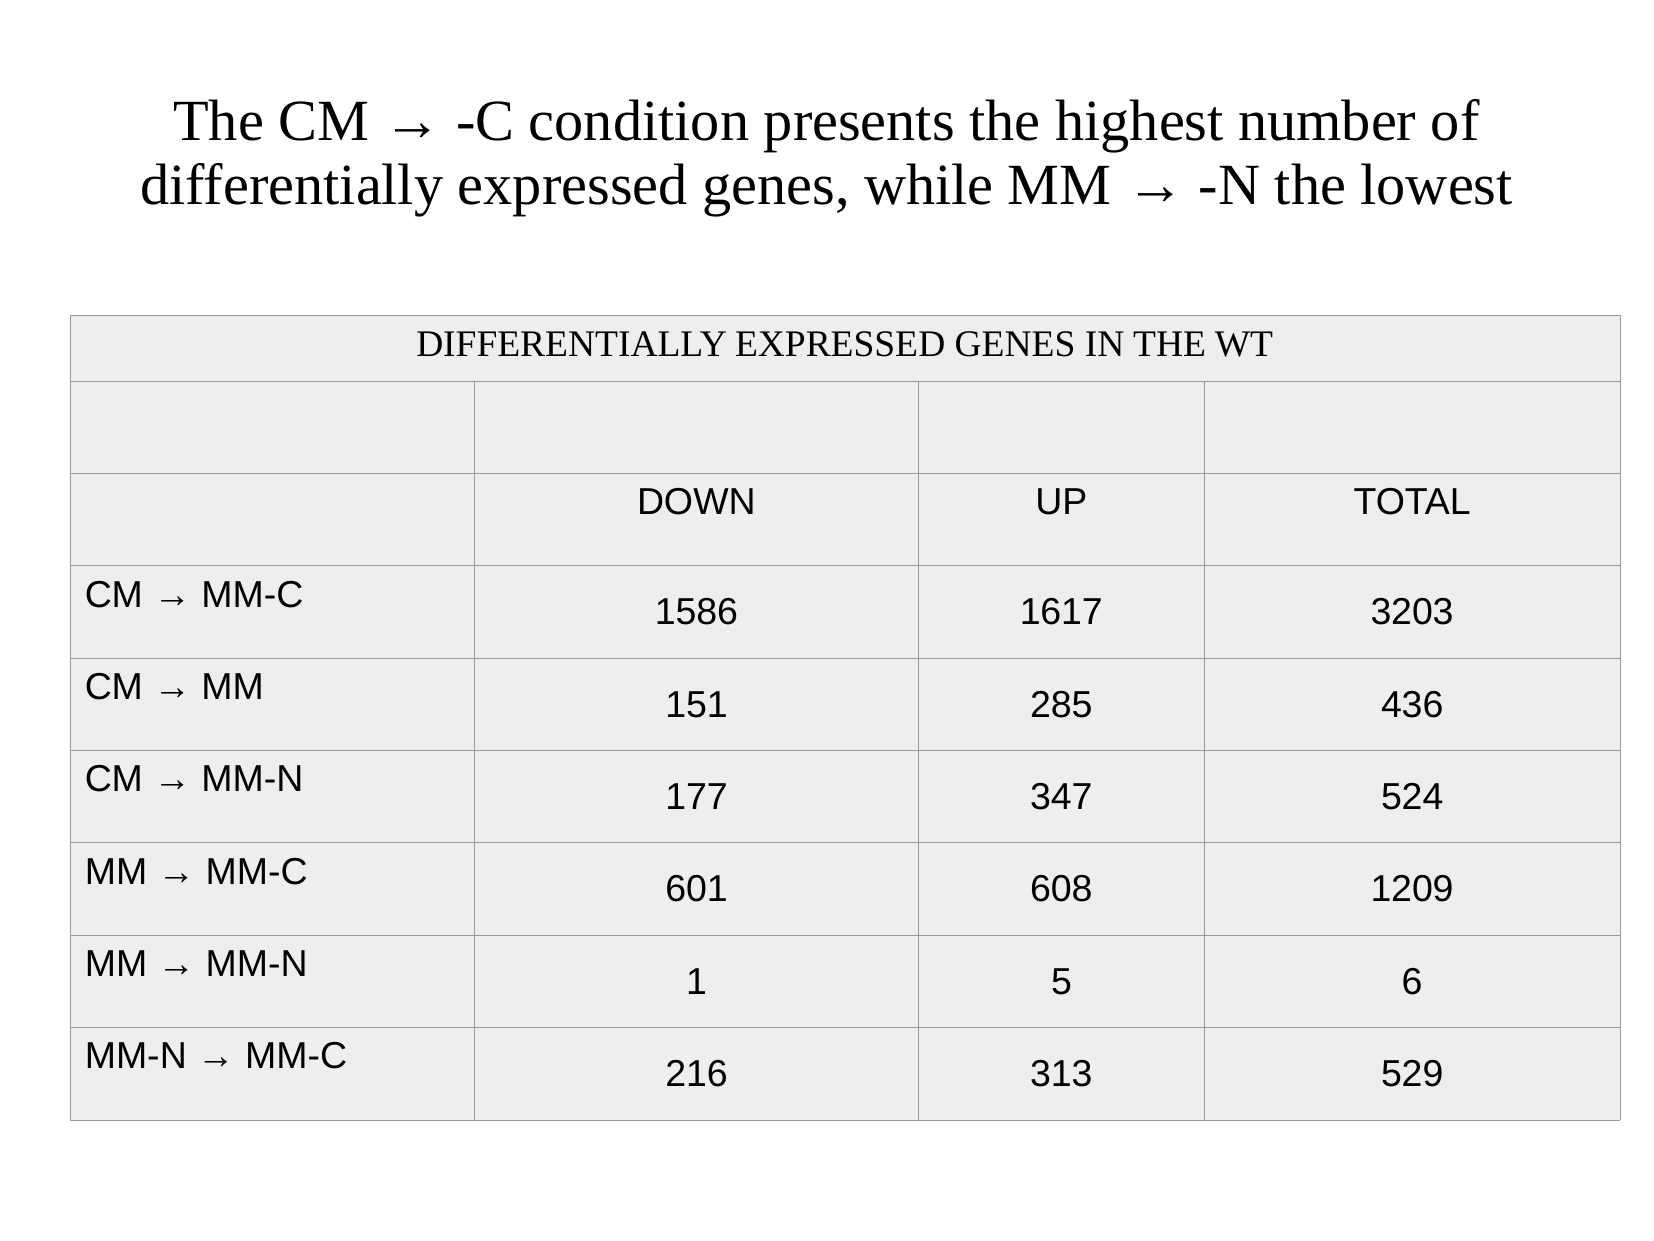

# The CM → -C condition presents the highest number of differentially expressed genes, while MM → -N the lowest
| DIFFERENTIALLY EXPRESSED GENES IN THE WT | | | |
| --- | --- | --- | --- |
| | | | |
| | DOWN | UP | TOTAL |
| CM → MM-C | 1586 | 1617 | 3203 |
| CM → MM | 151 | 285 | 436 |
| CM → MM-N | 177 | 347 | 524 |
| MM → MM-C | 601 | 608 | 1209 |
| MM → MM-N | 1 | 5 | 6 |
| MM-N → MM-C | 216 | 313 | 529 |